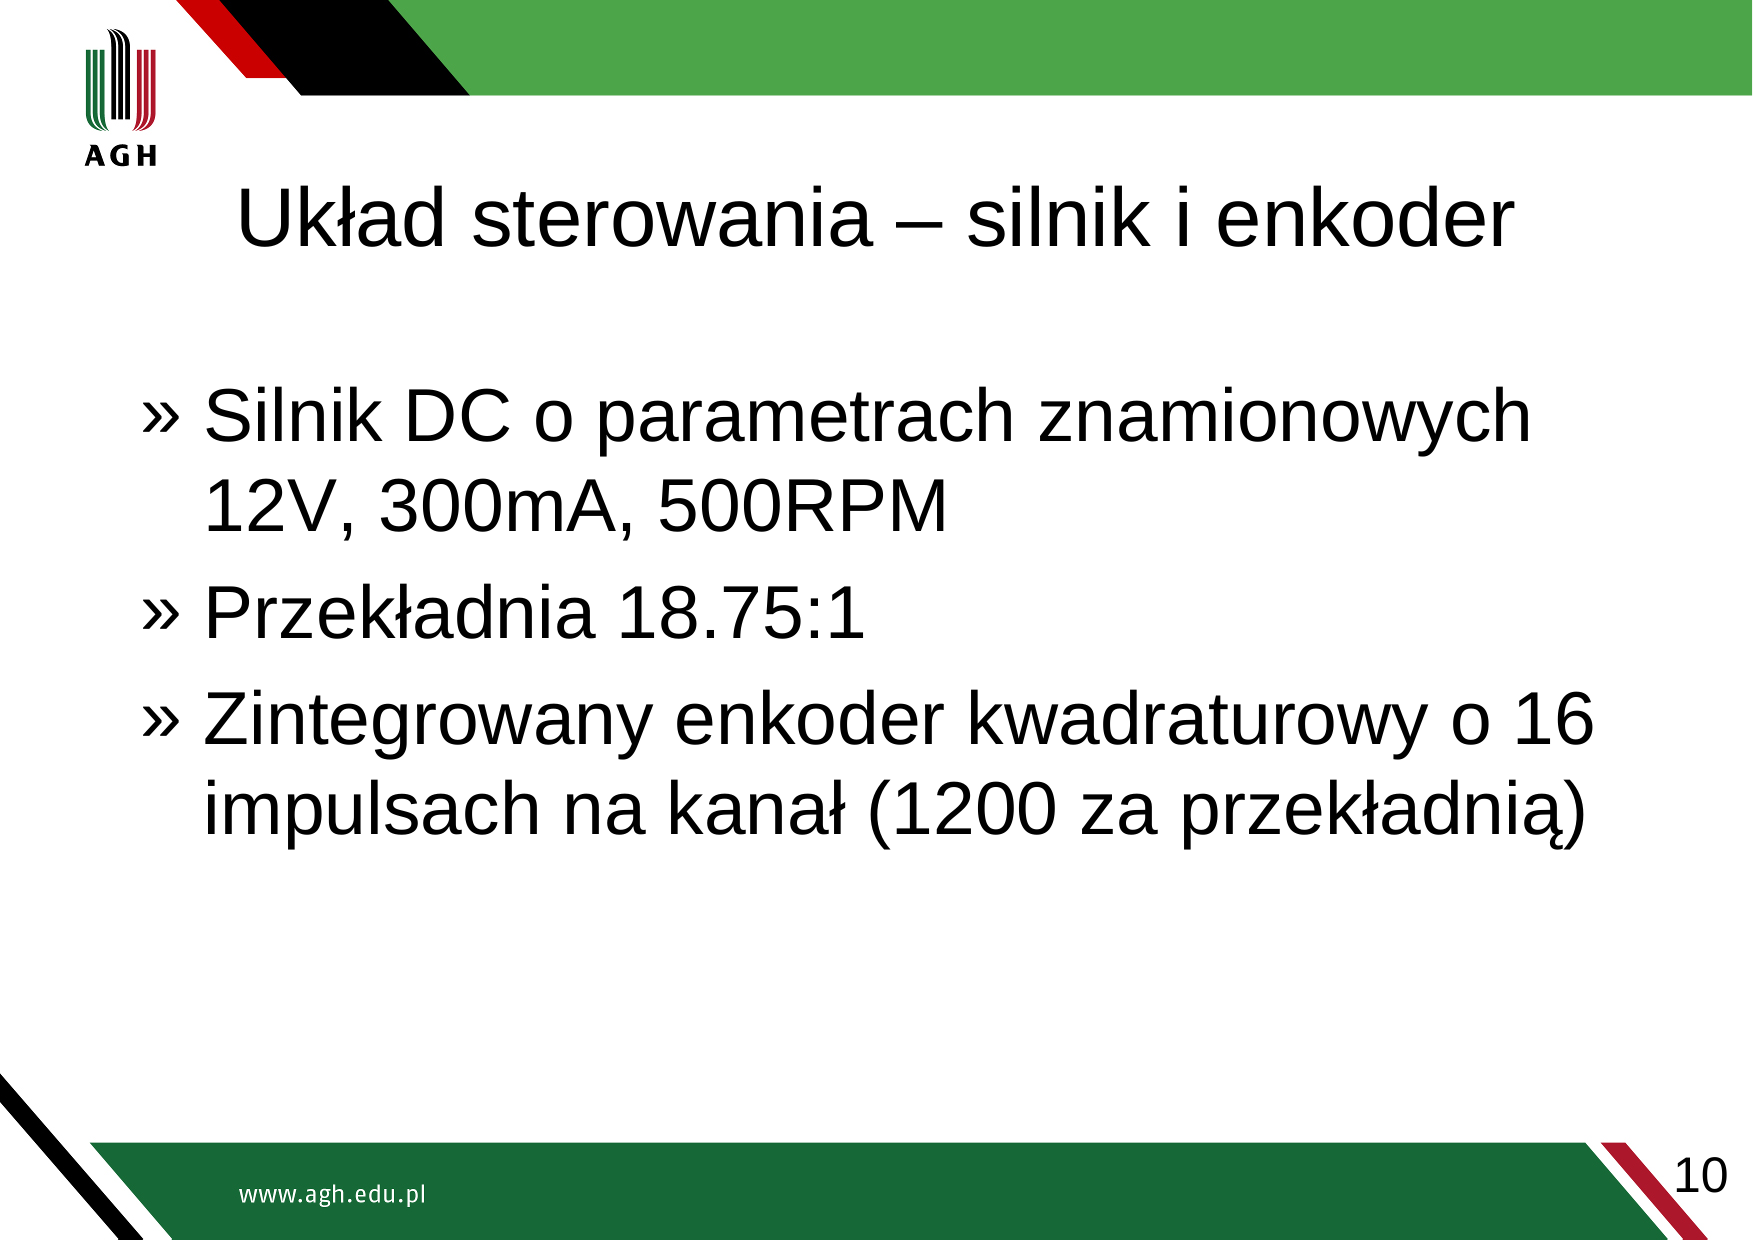

# Układ sterowania – silnik i enkoder
Silnik DC o parametrach znamionowych 12V, 300mA, 500RPM
Przekładnia 18.75:1
Zintegrowany enkoder kwadraturowy o 16 impulsach na kanał (1200 za przekładnią)
10